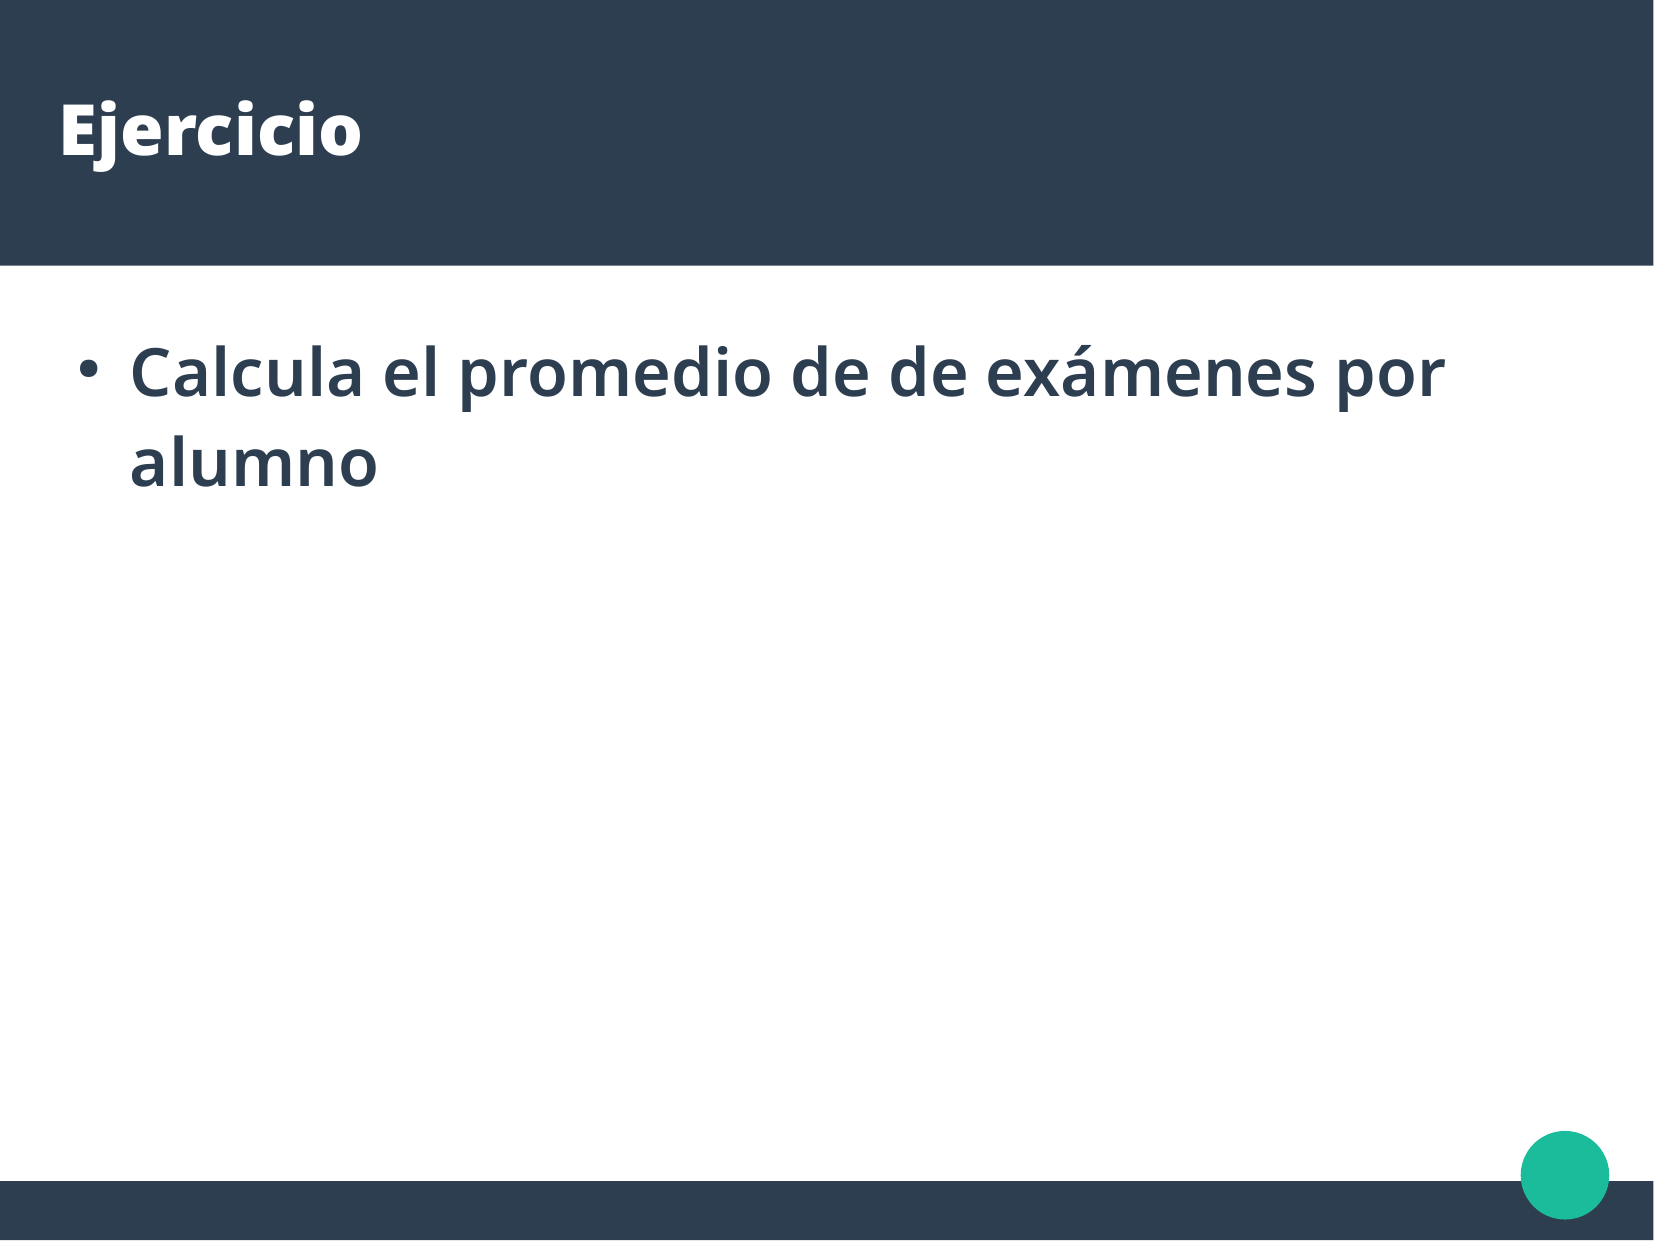

# Ejercicio
Calcula el promedio de de exámenes por alumno